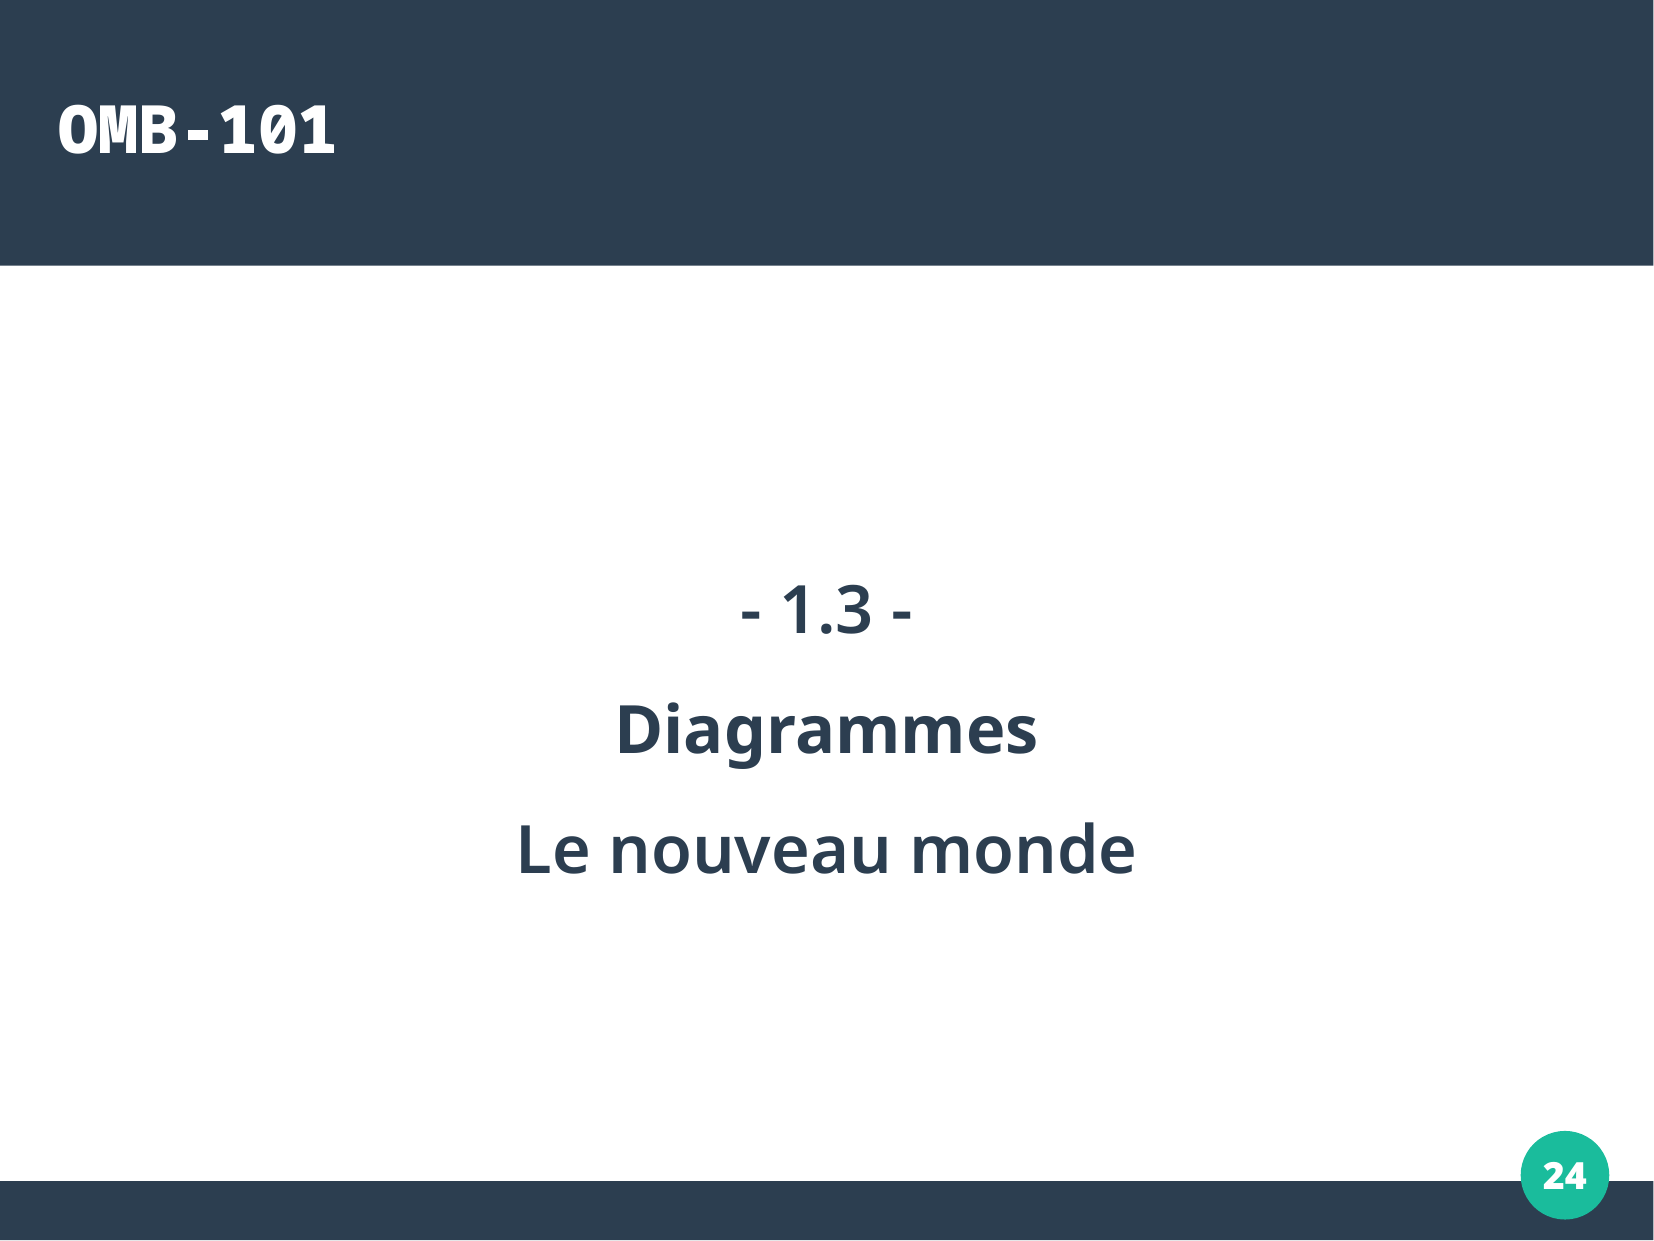

# OMB-101
- 1.3 -
Diagrammes
Le nouveau monde
24